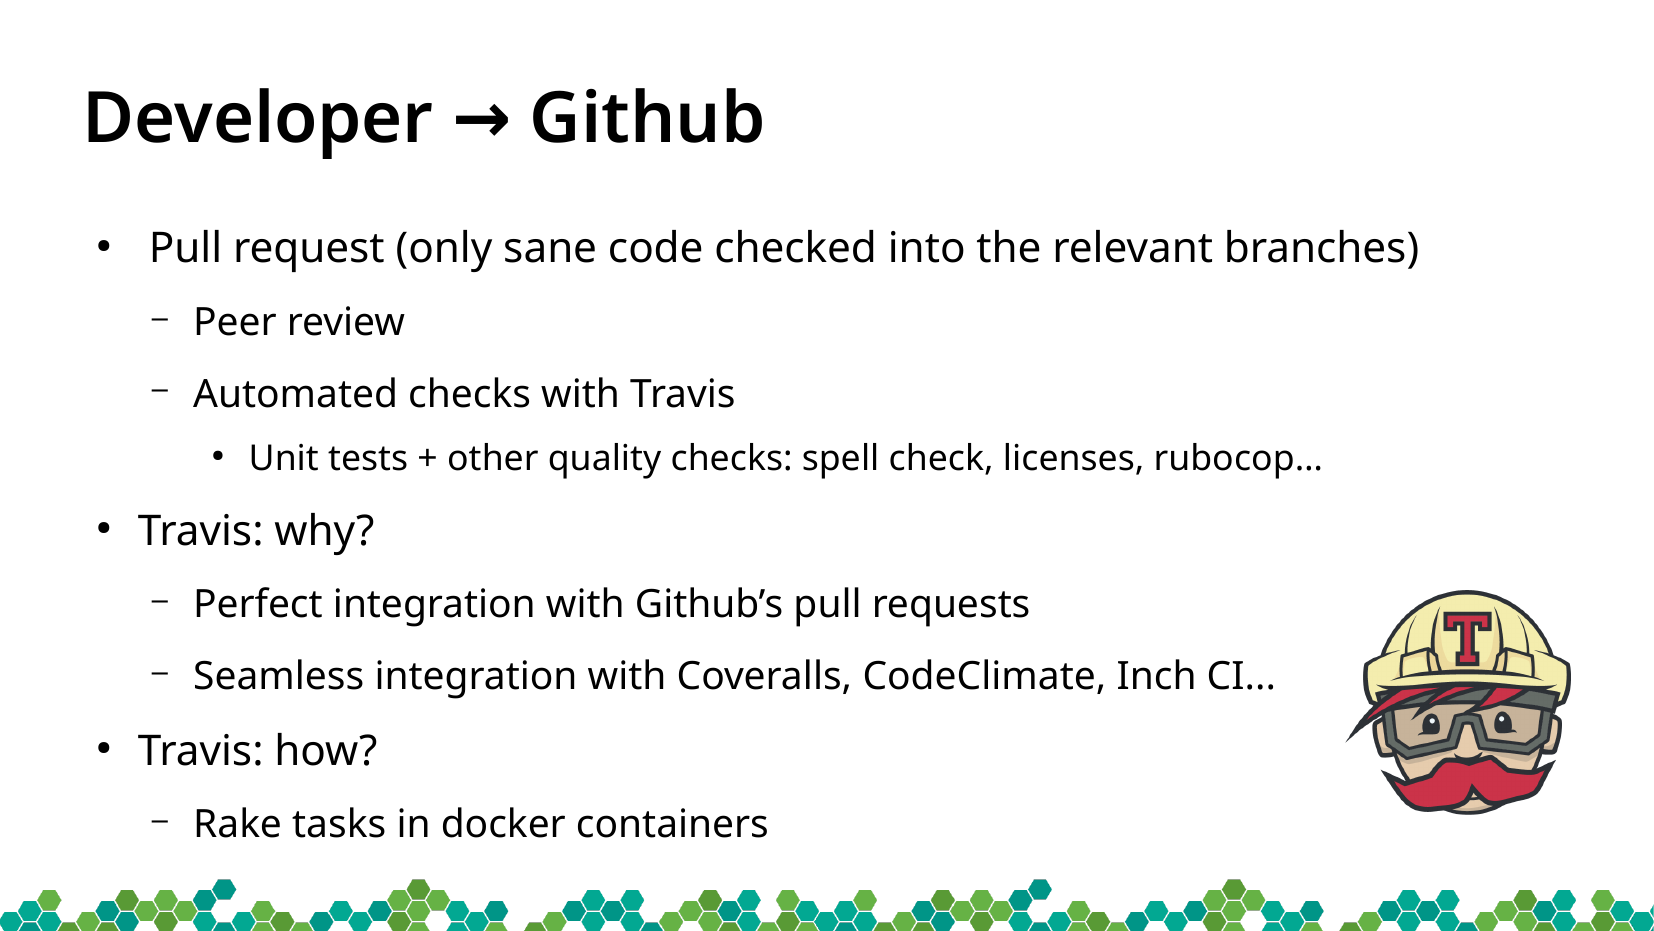

# Developer → Github
 Pull request (only sane code checked into the relevant branches)
Peer review
Automated checks with Travis
Unit tests + other quality checks: spell check, licenses, rubocop…
Travis: why?
Perfect integration with Github’s pull requests
Seamless integration with Coveralls, CodeClimate, Inch CI...
Travis: how?
Rake tasks in docker containers